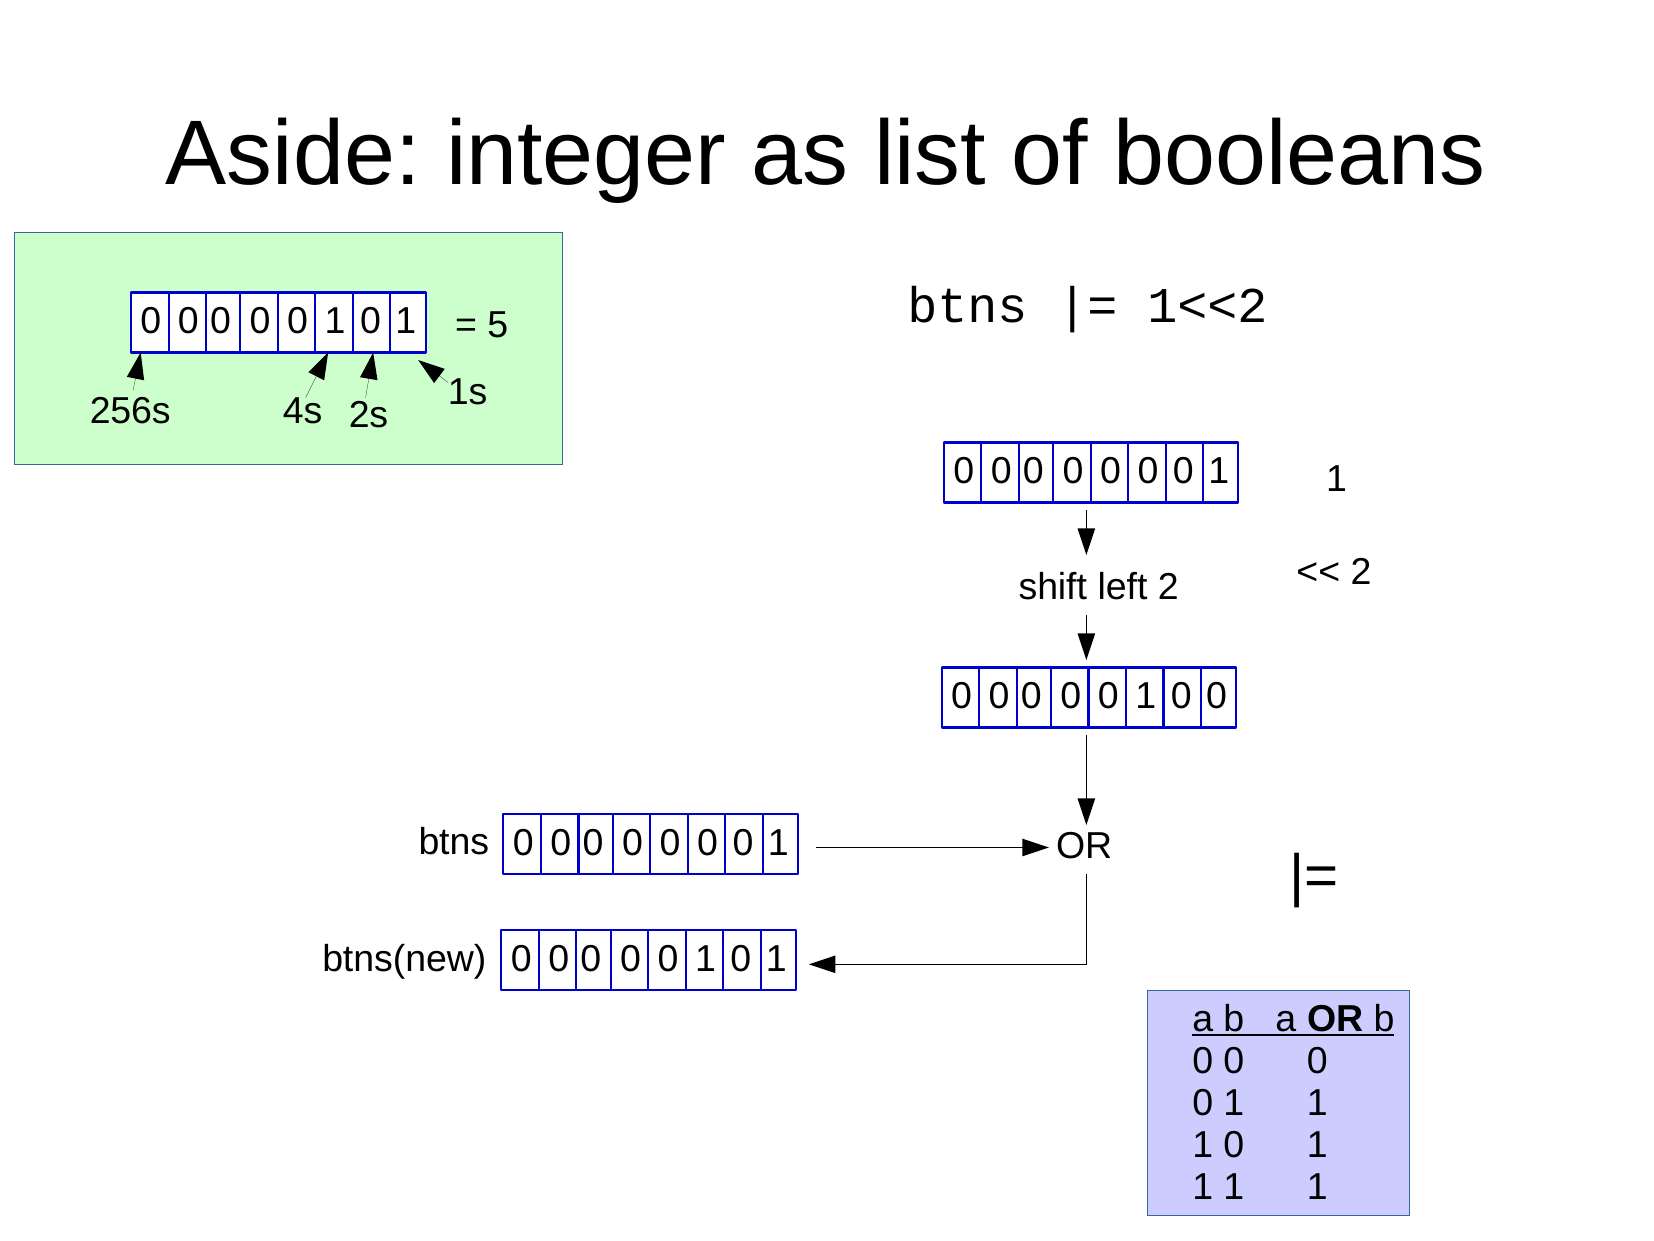

# Aside: integer as list of booleans
btns |= 1<<2
0
0
0
0
0
0
0
1
1
<< 2
shift left 2
0
0
0
0
0
1
0
0
btns
0
0
0
0
0
0
0
1
OR
|=
btns(new)
0
0
0
0
0
1
0
1
a b a OR b
0 0 0
0 1 1
1 0 1
1 1 1
0
0
0
0
0
1
0
1
= 5
1s
256s
4s
2s